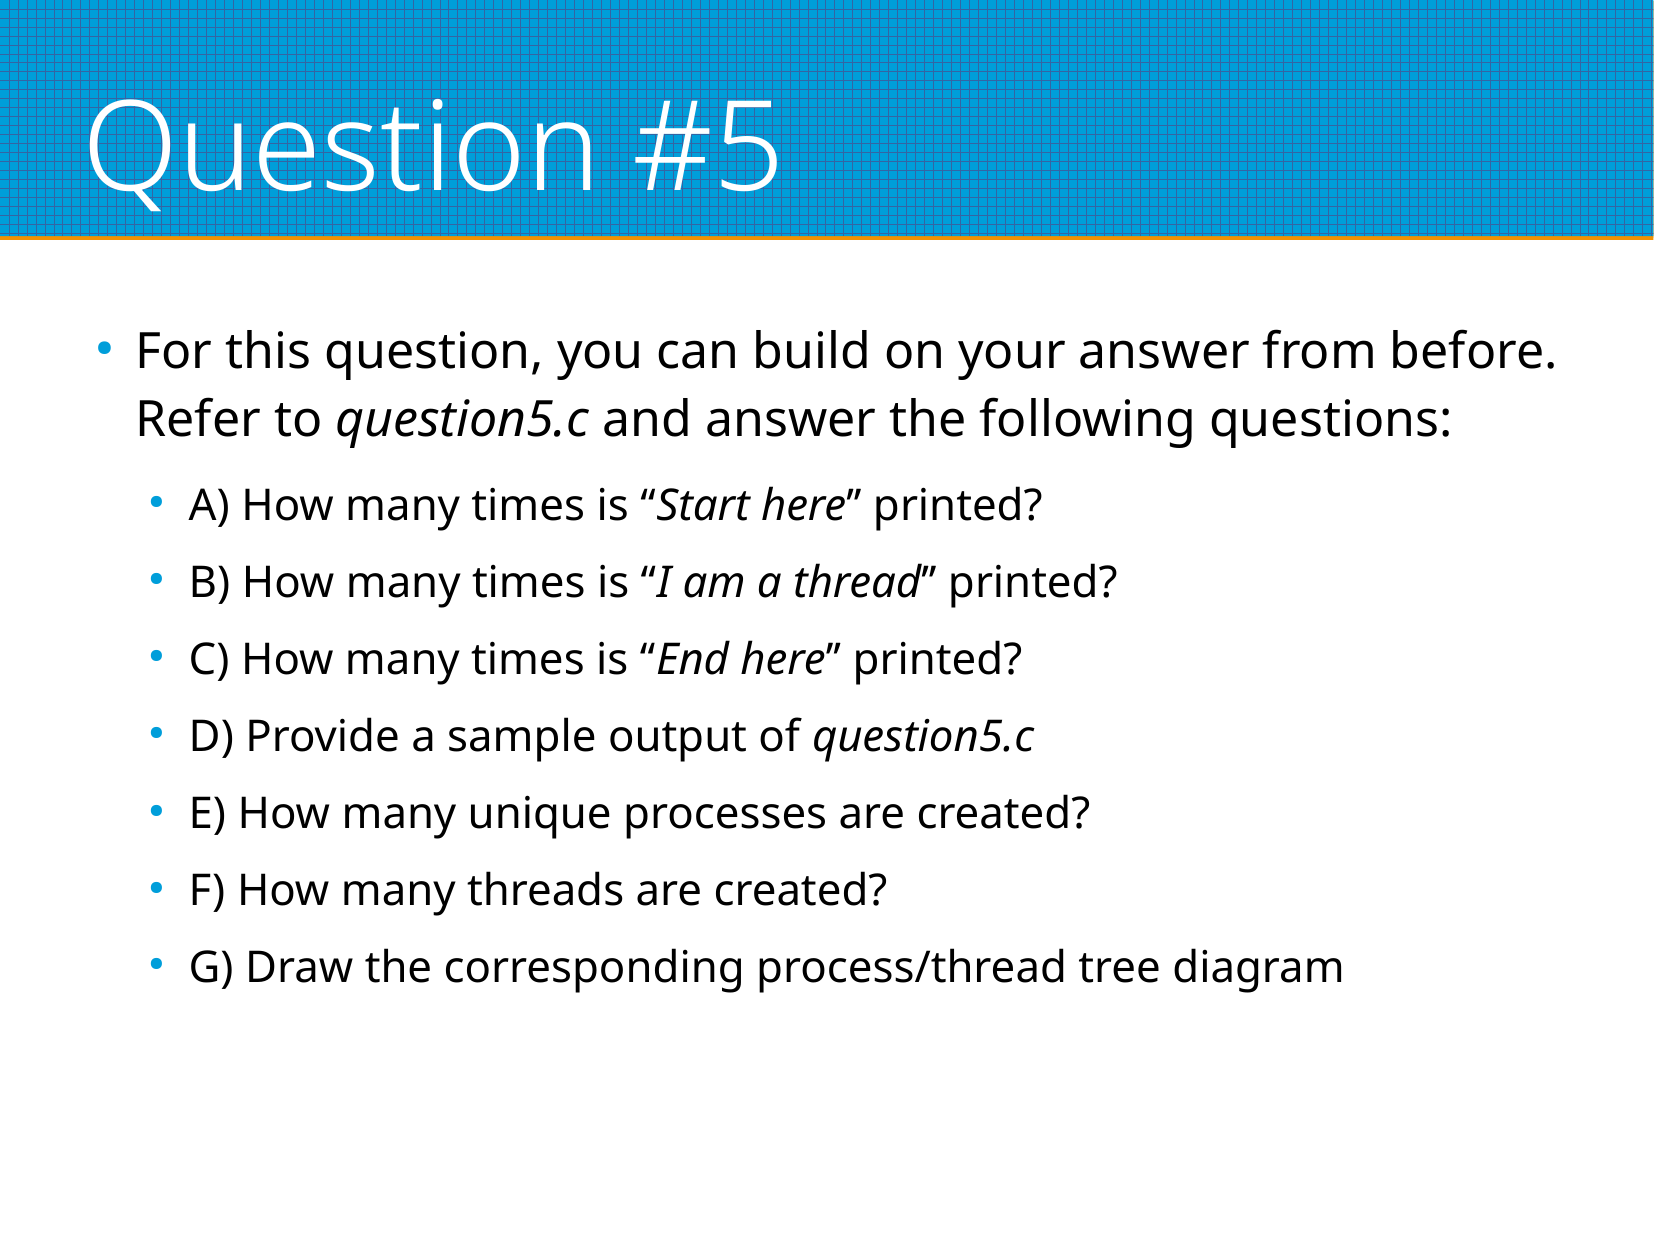

# Question #5
For this question, you can build on your answer from before. Refer to question5.c and answer the following questions:
A) How many times is ‘‘Start here’’ printed?
B) How many times is ‘‘I am a thread’’ printed?
C) How many times is ‘‘End here’’ printed?
D) Provide a sample output of question5.c
E) How many unique processes are created?
F) How many threads are created?
G) Draw the corresponding process/thread tree diagram